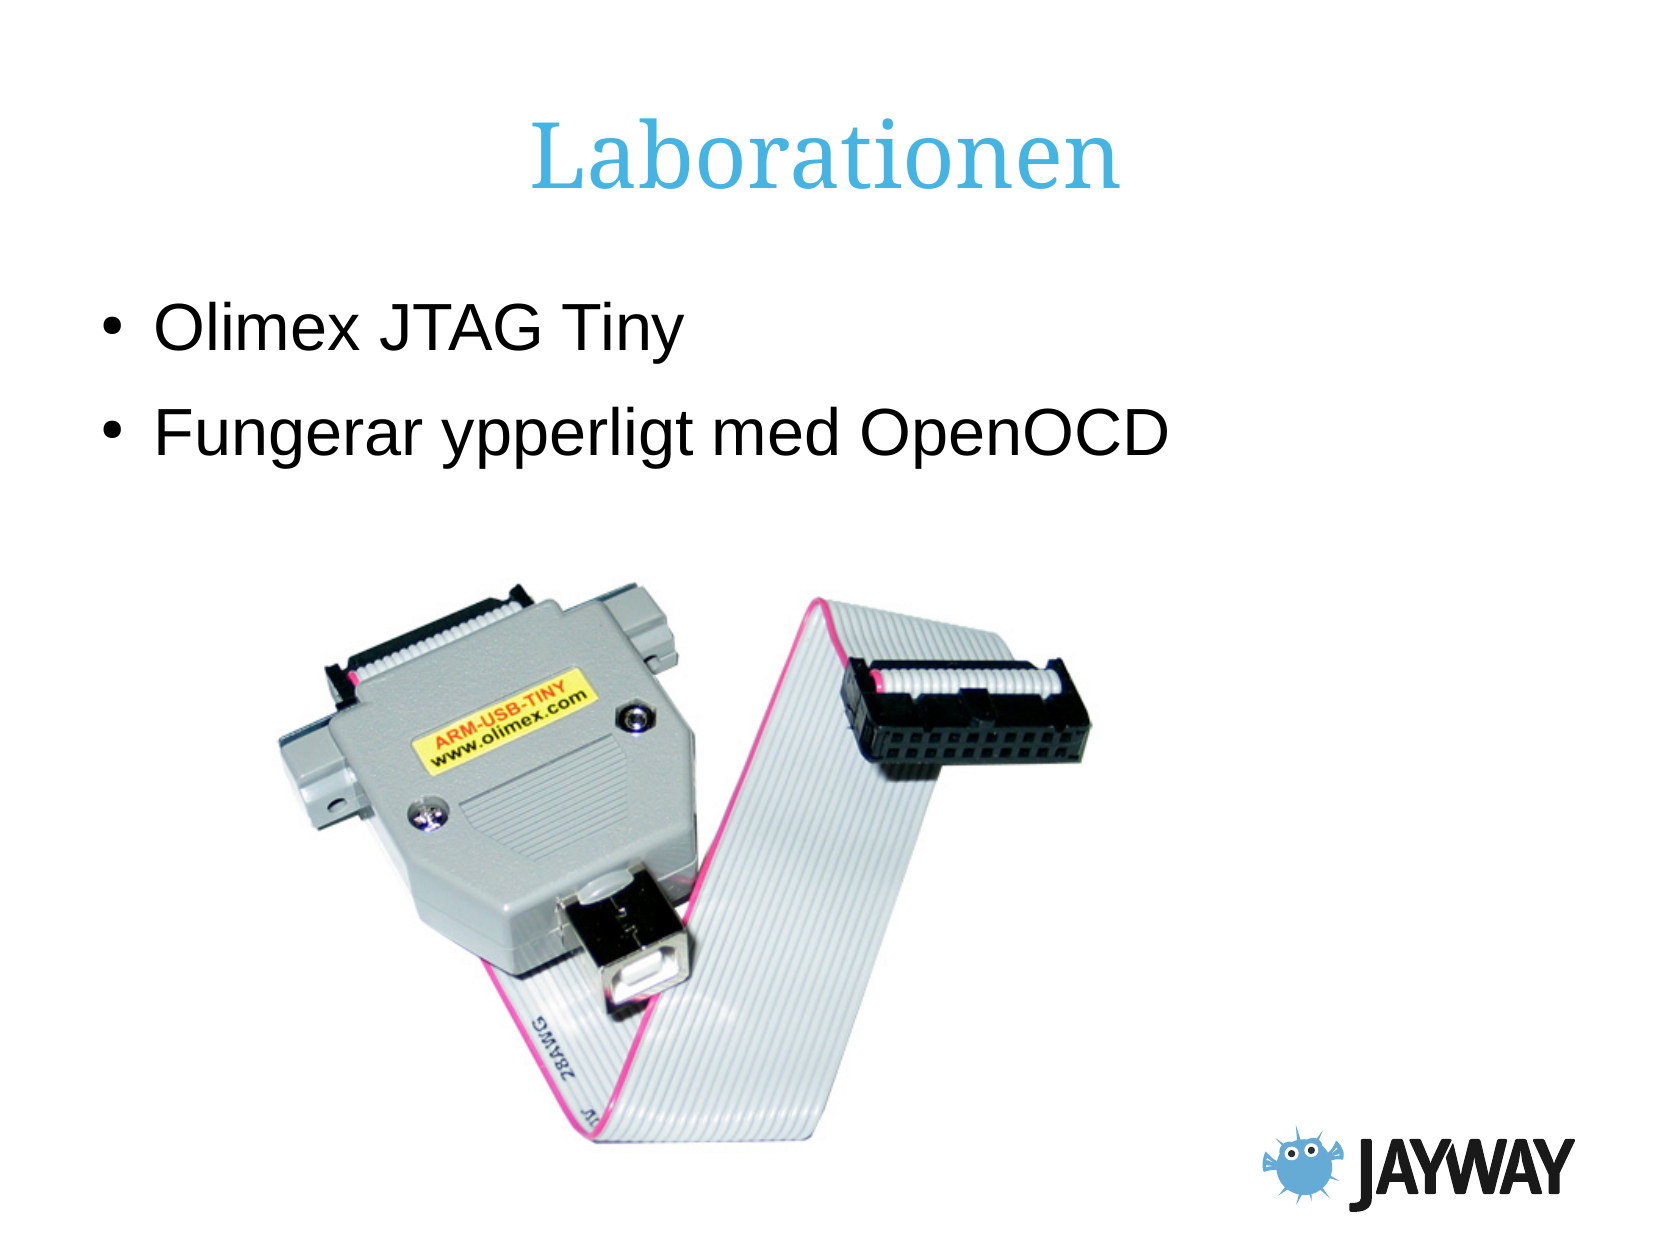

# Laborationen
Olimex JTAG Tiny
Fungerar ypperligt med OpenOCD